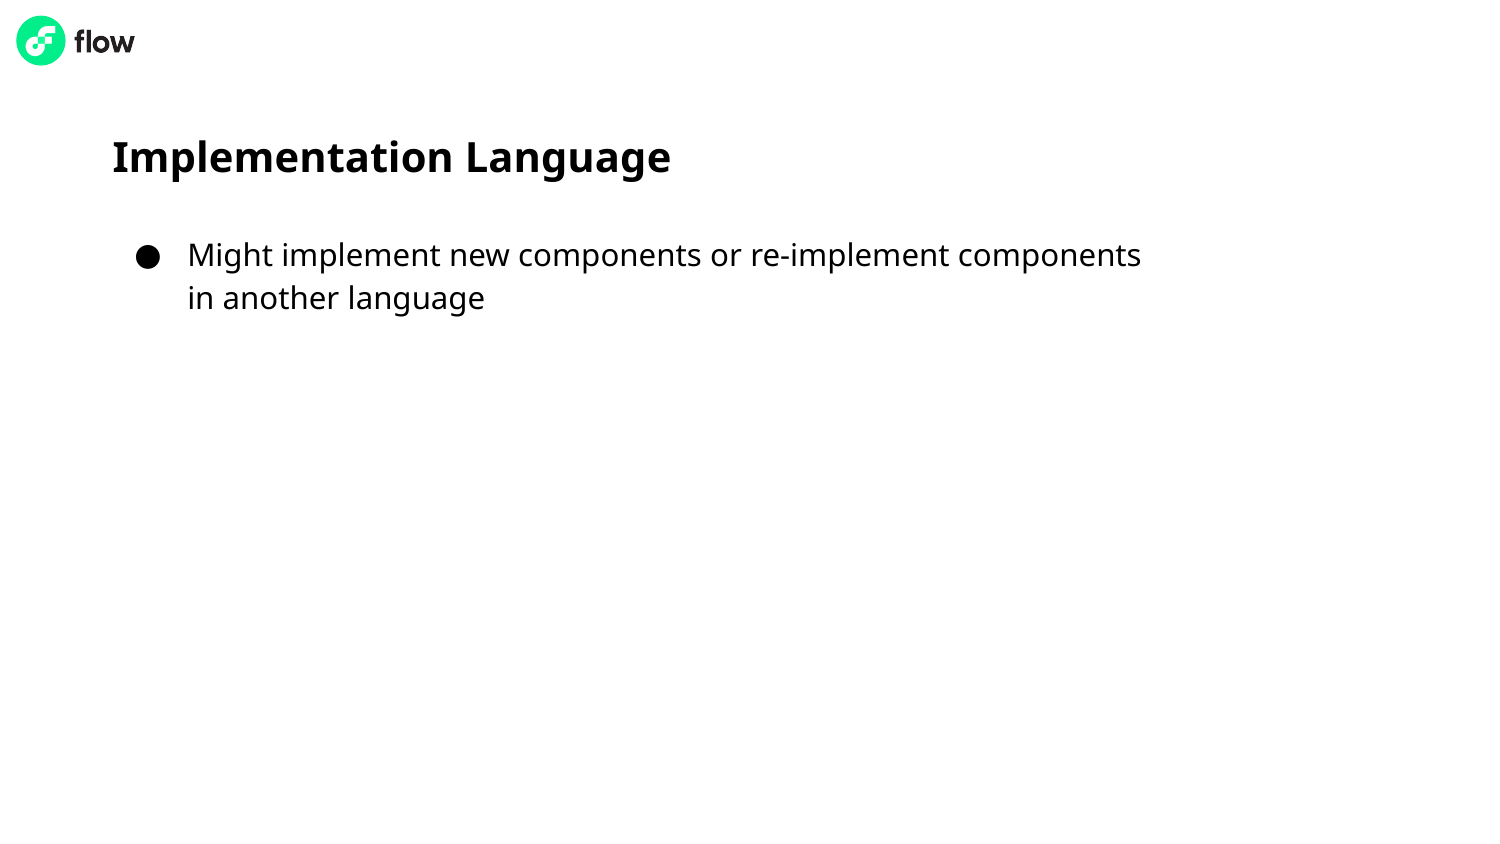

Implementation Language
Might implement new components or re-implement components
in another language